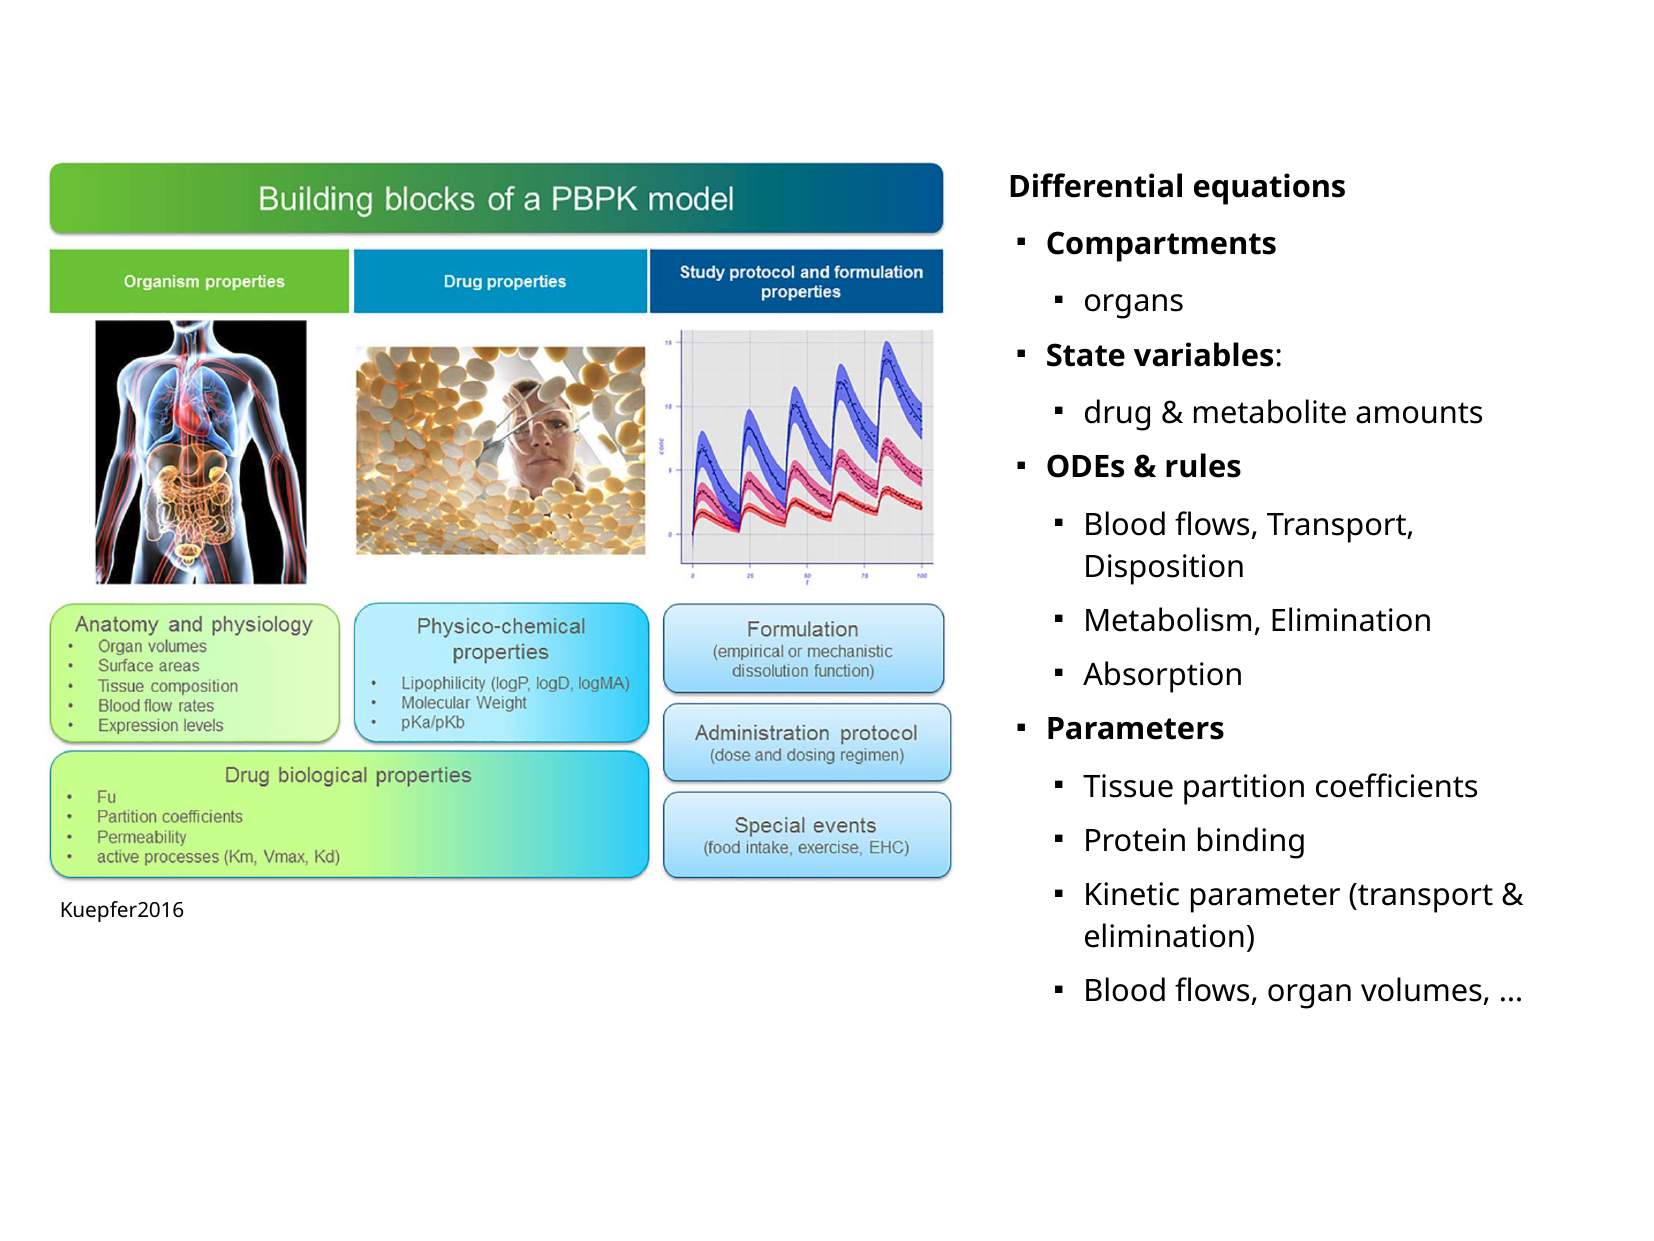

# Differential equations
Compartments
organs
State variables:
drug & metabolite amounts
ODEs & rules
Blood flows, Transport, Disposition
Metabolism, Elimination
Absorption
Parameters
Tissue partition coefficients
Protein binding
Kinetic parameter (transport & elimination)
Blood flows, organ volumes, …
Kuepfer2016